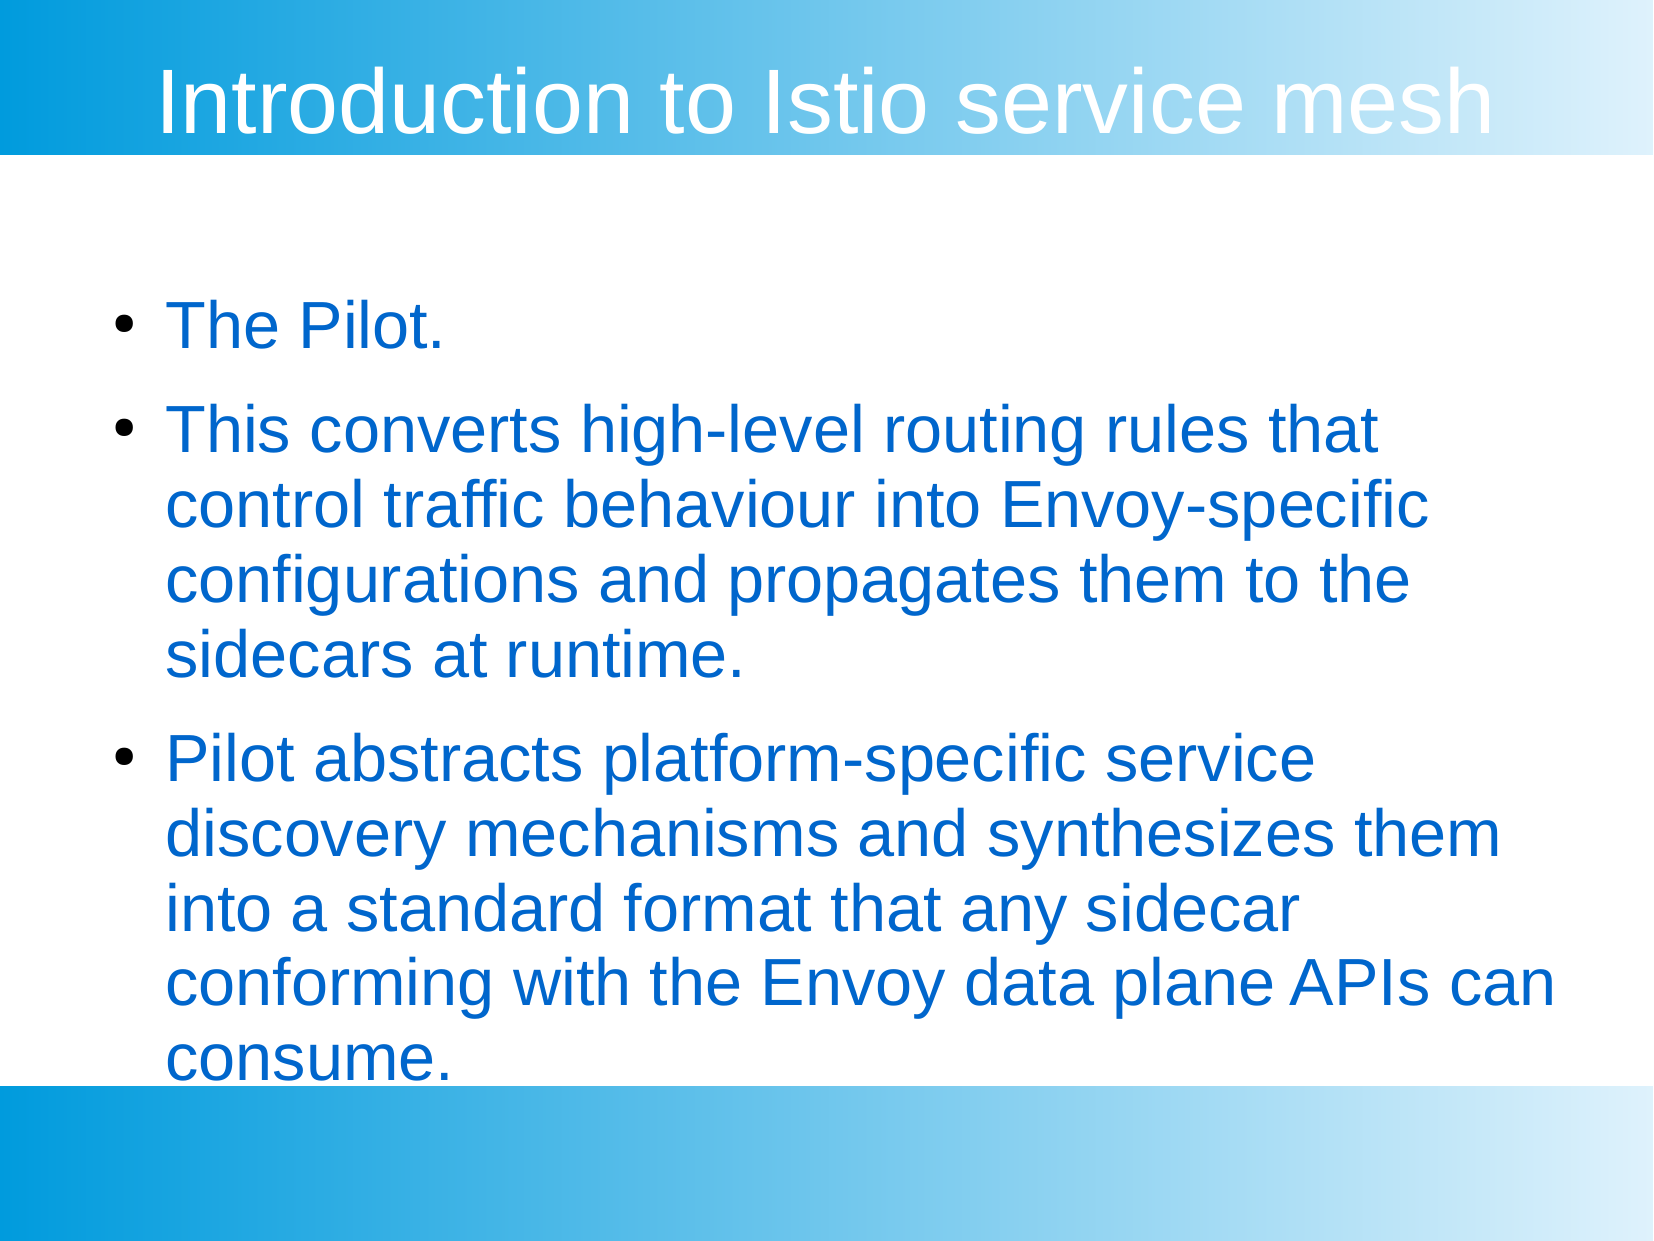

# Introduction to Istio service mesh
The Pilot.
This converts high-level routing rules that control traffic behaviour into Envoy-specific configurations and propagates them to the sidecars at runtime.
Pilot abstracts platform-specific service discovery mechanisms and synthesizes them into a standard format that any sidecar conforming with the Envoy data plane APIs can consume.